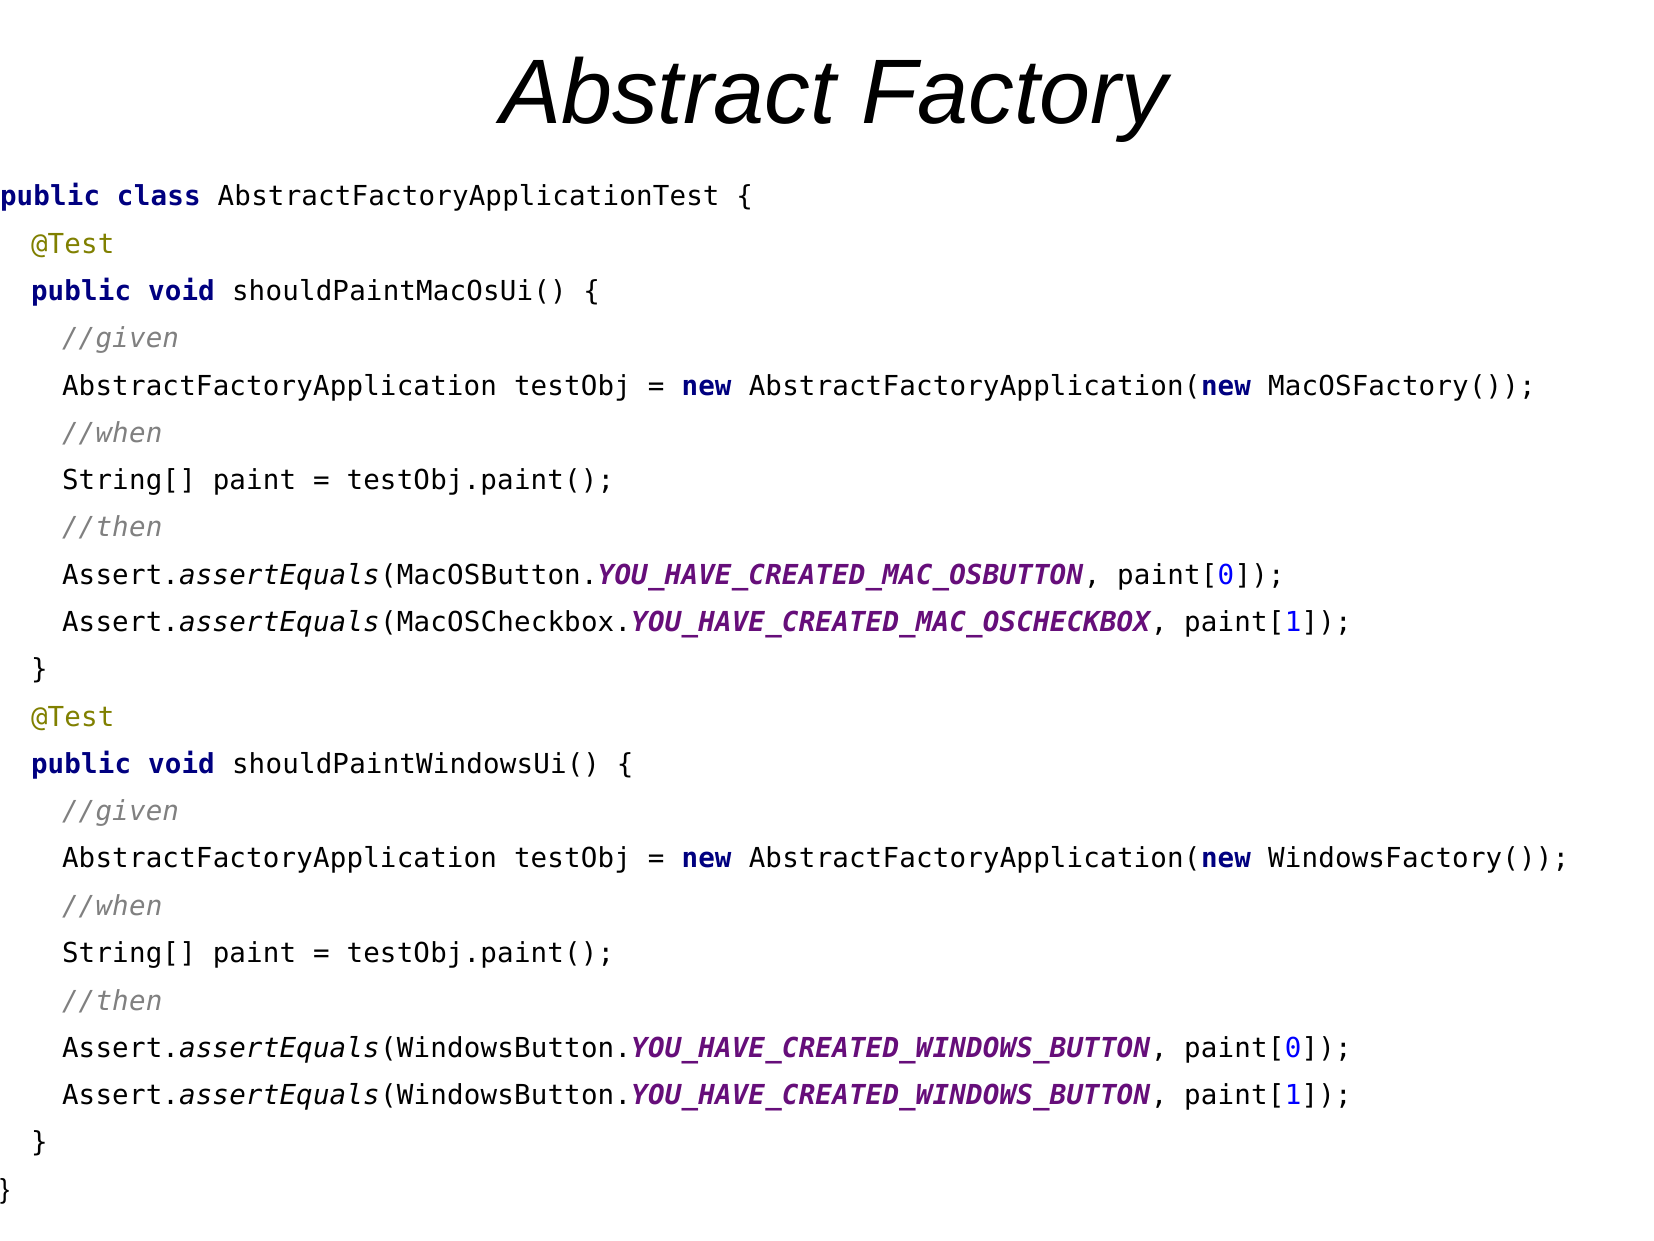

# Abstract Factory
public class AbstractFactoryApplicationTest {
 @Test
 public void shouldPaintMacOsUi() {
 //given
 AbstractFactoryApplication testObj = new AbstractFactoryApplication(new MacOSFactory());
 //when
 String[] paint = testObj.paint();
 //then
 Assert.assertEquals(MacOSButton.YOU_HAVE_CREATED_MAC_OSBUTTON, paint[0]);
 Assert.assertEquals(MacOSCheckbox.YOU_HAVE_CREATED_MAC_OSCHECKBOX, paint[1]);
 }
 @Test
 public void shouldPaintWindowsUi() {
 //given
 AbstractFactoryApplication testObj = new AbstractFactoryApplication(new WindowsFactory());
 //when
 String[] paint = testObj.paint();
 //then
 Assert.assertEquals(WindowsButton.YOU_HAVE_CREATED_WINDOWS_BUTTON, paint[0]);
 Assert.assertEquals(WindowsButton.YOU_HAVE_CREATED_WINDOWS_BUTTON, paint[1]);
 }
}